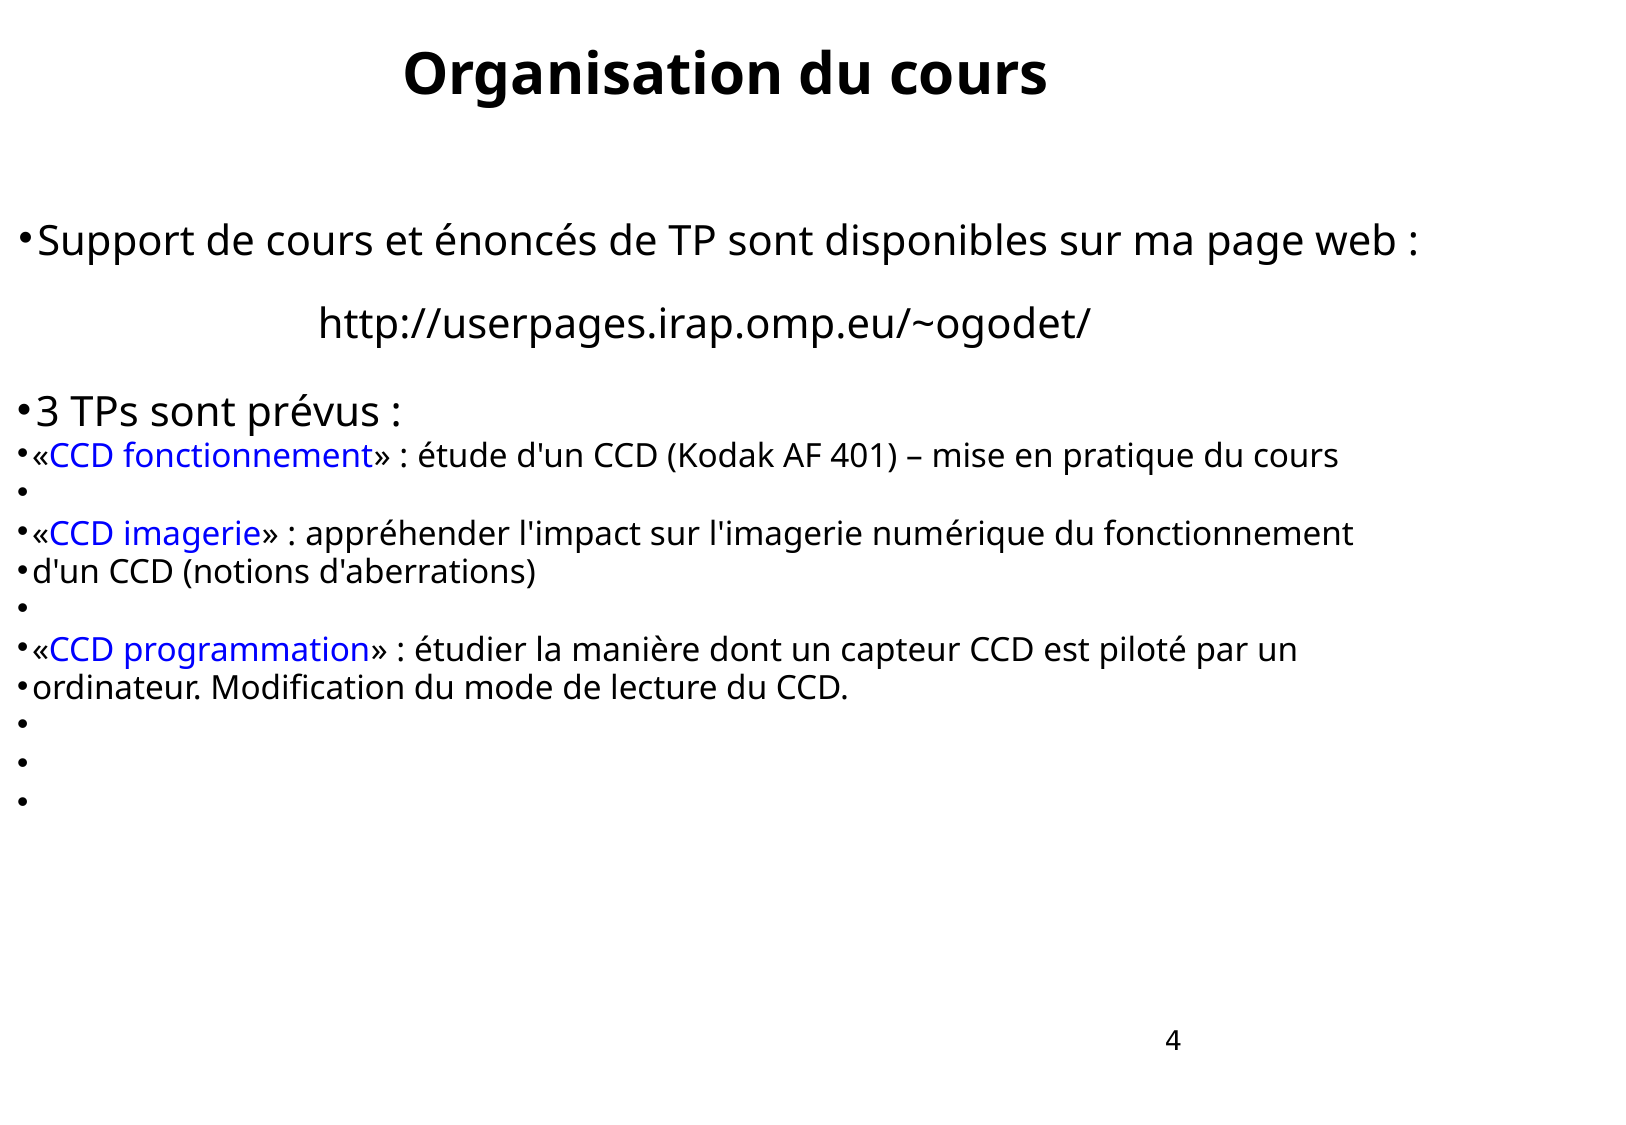

Organisation du cours
Support de cours et énoncés de TP sont disponibles sur ma page web :
http://userpages.irap.omp.eu/~ogodet/
3 TPs sont prévus :
«CCD fonctionnement» : étude d'un CCD (Kodak AF 401) – mise en pratique du cours
«CCD imagerie» : appréhender l'impact sur l'imagerie numérique du fonctionnement
d'un CCD (notions d'aberrations)
«CCD programmation» : étudier la manière dont un capteur CCD est piloté par un
ordinateur. Modification du mode de lecture du CCD.